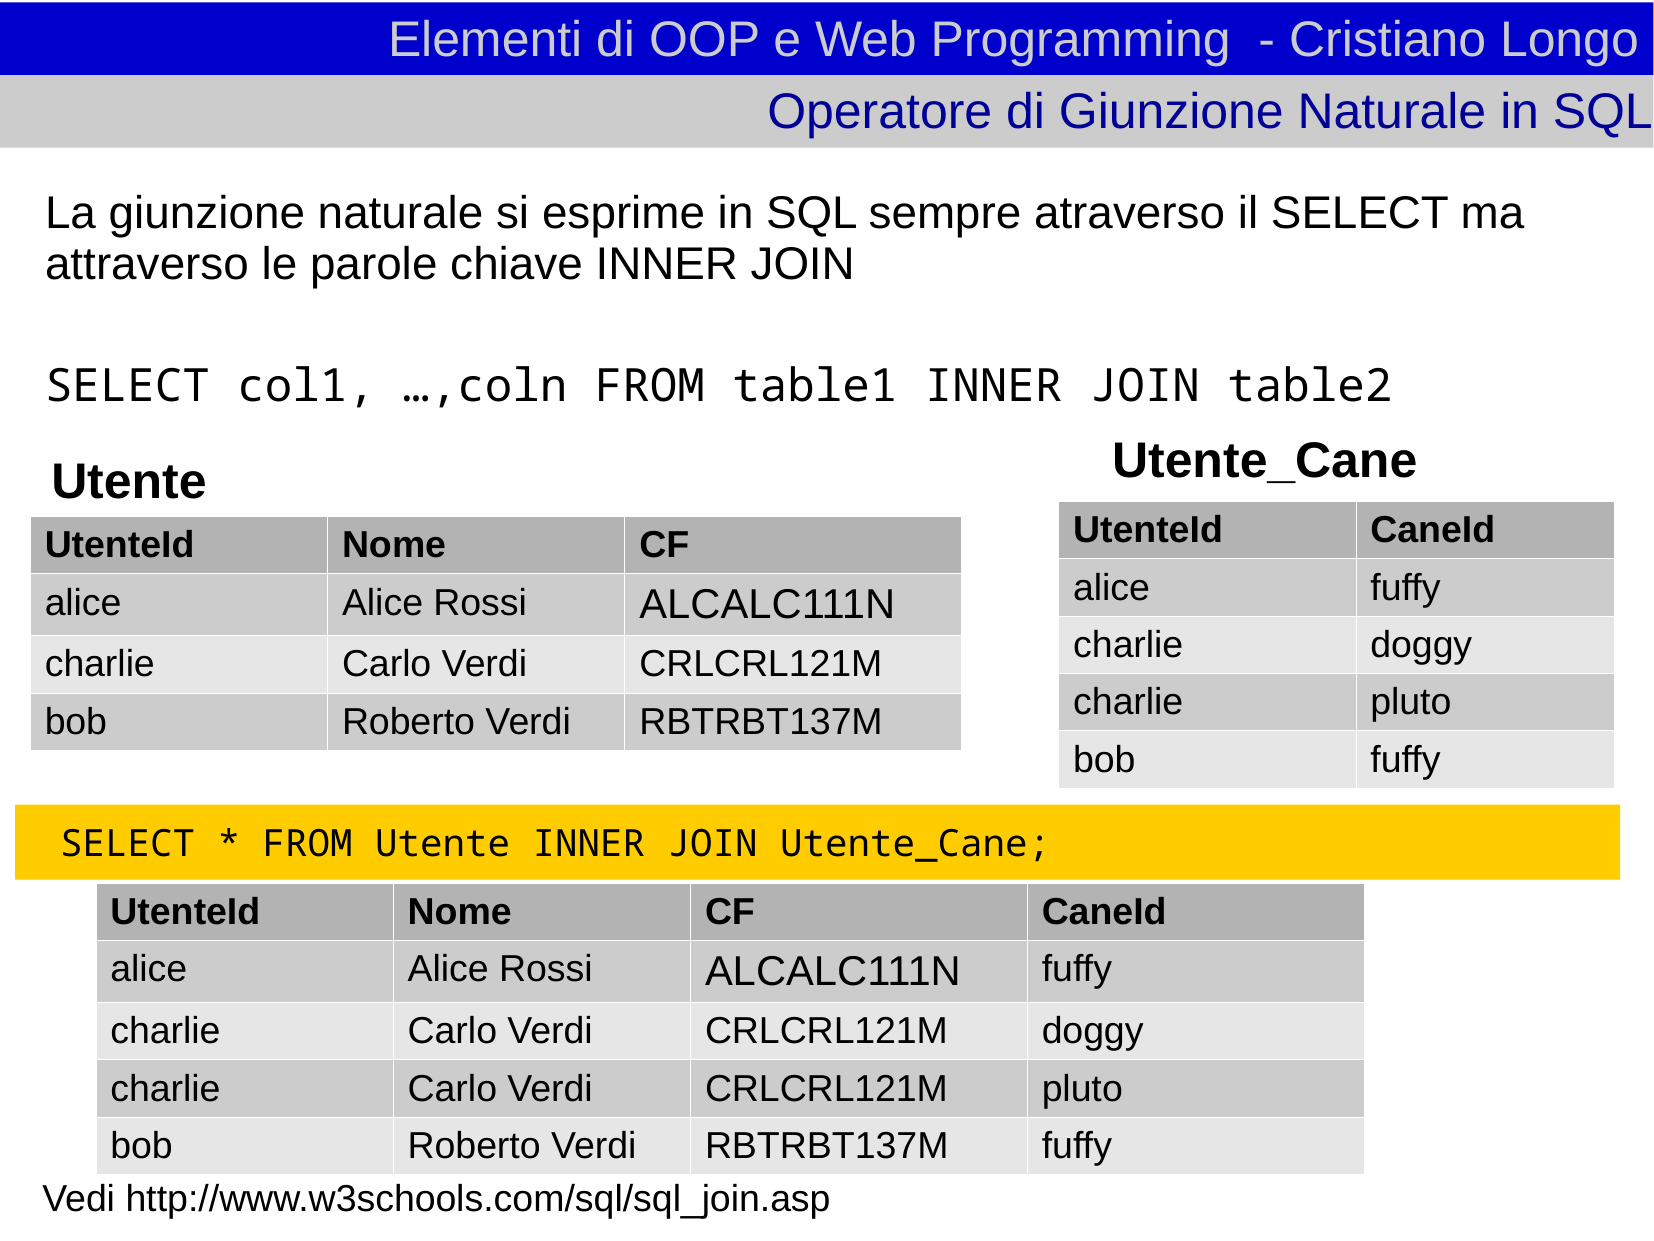

# Elementi di OOP e Web Programming - Cristiano Longo
Operatore di Giunzione Naturale in SQL
La giunzione naturale si esprime in SQL sempre atraverso il SELECT ma attraverso le parole chiave INNER JOIN
SELECT col1, …,coln FROM table1 INNER JOIN table2
Utente_Cane
Utente
| UtenteId | CaneId |
| --- | --- |
| alice | fuffy |
| charlie | doggy |
| charlie | pluto |
| bob | fuffy |
| Utente | Cane |
| --- | --- |
| alice | fuffy |
| charlie | doggy |
| charlie | pluto |
| bob | fuffy |
| UtenteId | Nome | CF |
| --- | --- | --- |
| alice | Alice Rossi | ALCALC111N |
| charlie | Carlo Verdi | CRLCRL121M |
| bob | Roberto Verdi | RBTRBT137M |
 SELECT * FROM Utente INNER JOIN Utente_Cane;
| UtenteId | Nome | CF | CaneId |
| --- | --- | --- | --- |
| alice | Alice Rossi | ALCALC111N | fuffy |
| charlie | Carlo Verdi | CRLCRL121M | doggy |
| charlie | Carlo Verdi | CRLCRL121M | pluto |
| bob | Roberto Verdi | RBTRBT137M | fuffy |
Vedi http://www.w3schools.com/sql/sql_join.asp